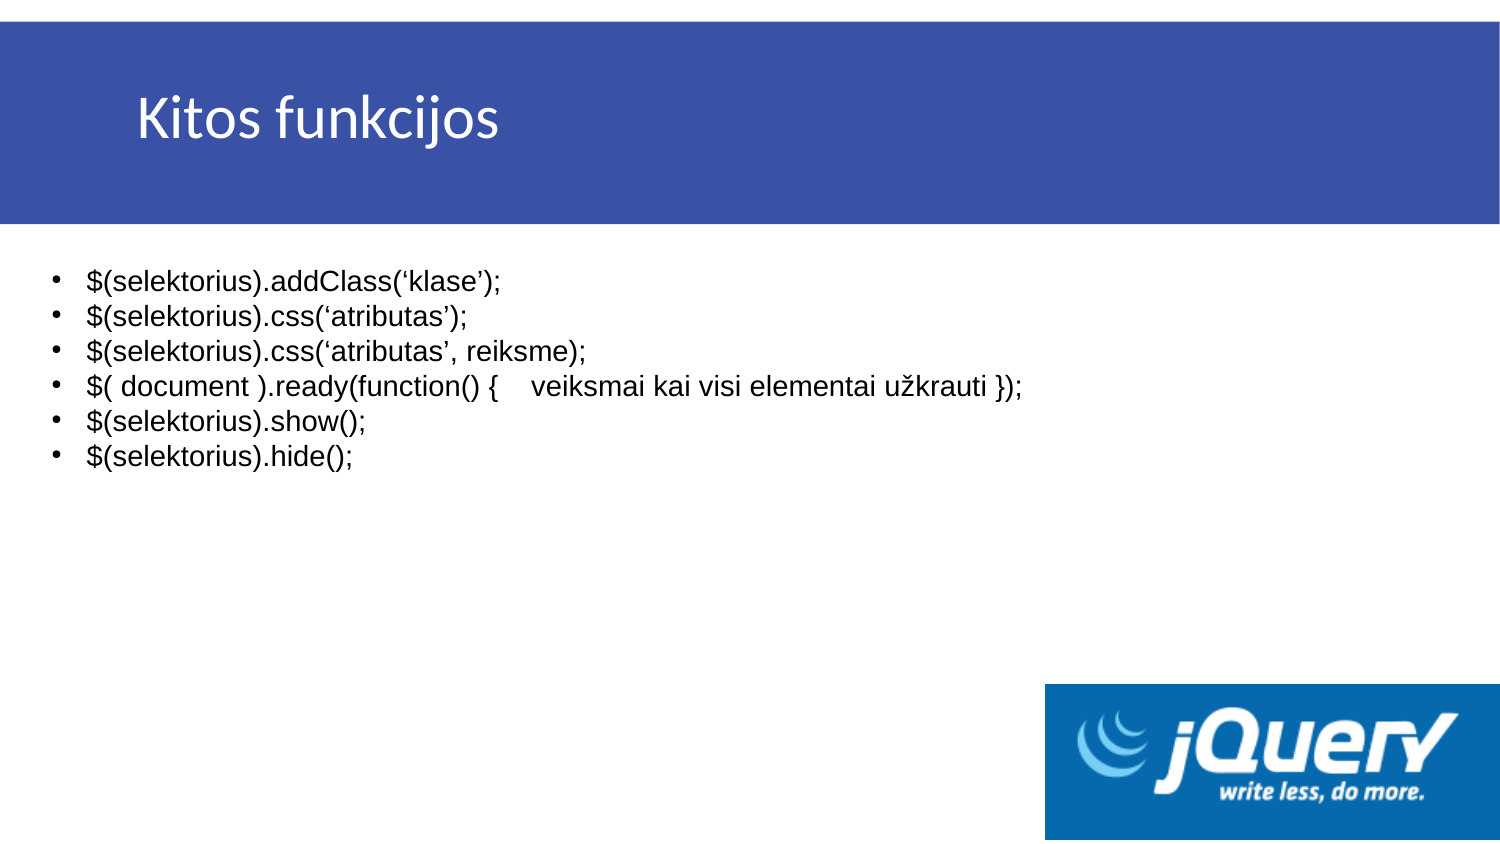

# Kitos funkcijos
$(selektorius).addClass(‘klase’);
$(selektorius).css(‘atributas’);
$(selektorius).css(‘atributas’, reiksme);
$( document ).ready(function() { veiksmai kai visi elementai užkrauti });
$(selektorius).show();
$(selektorius).hide();